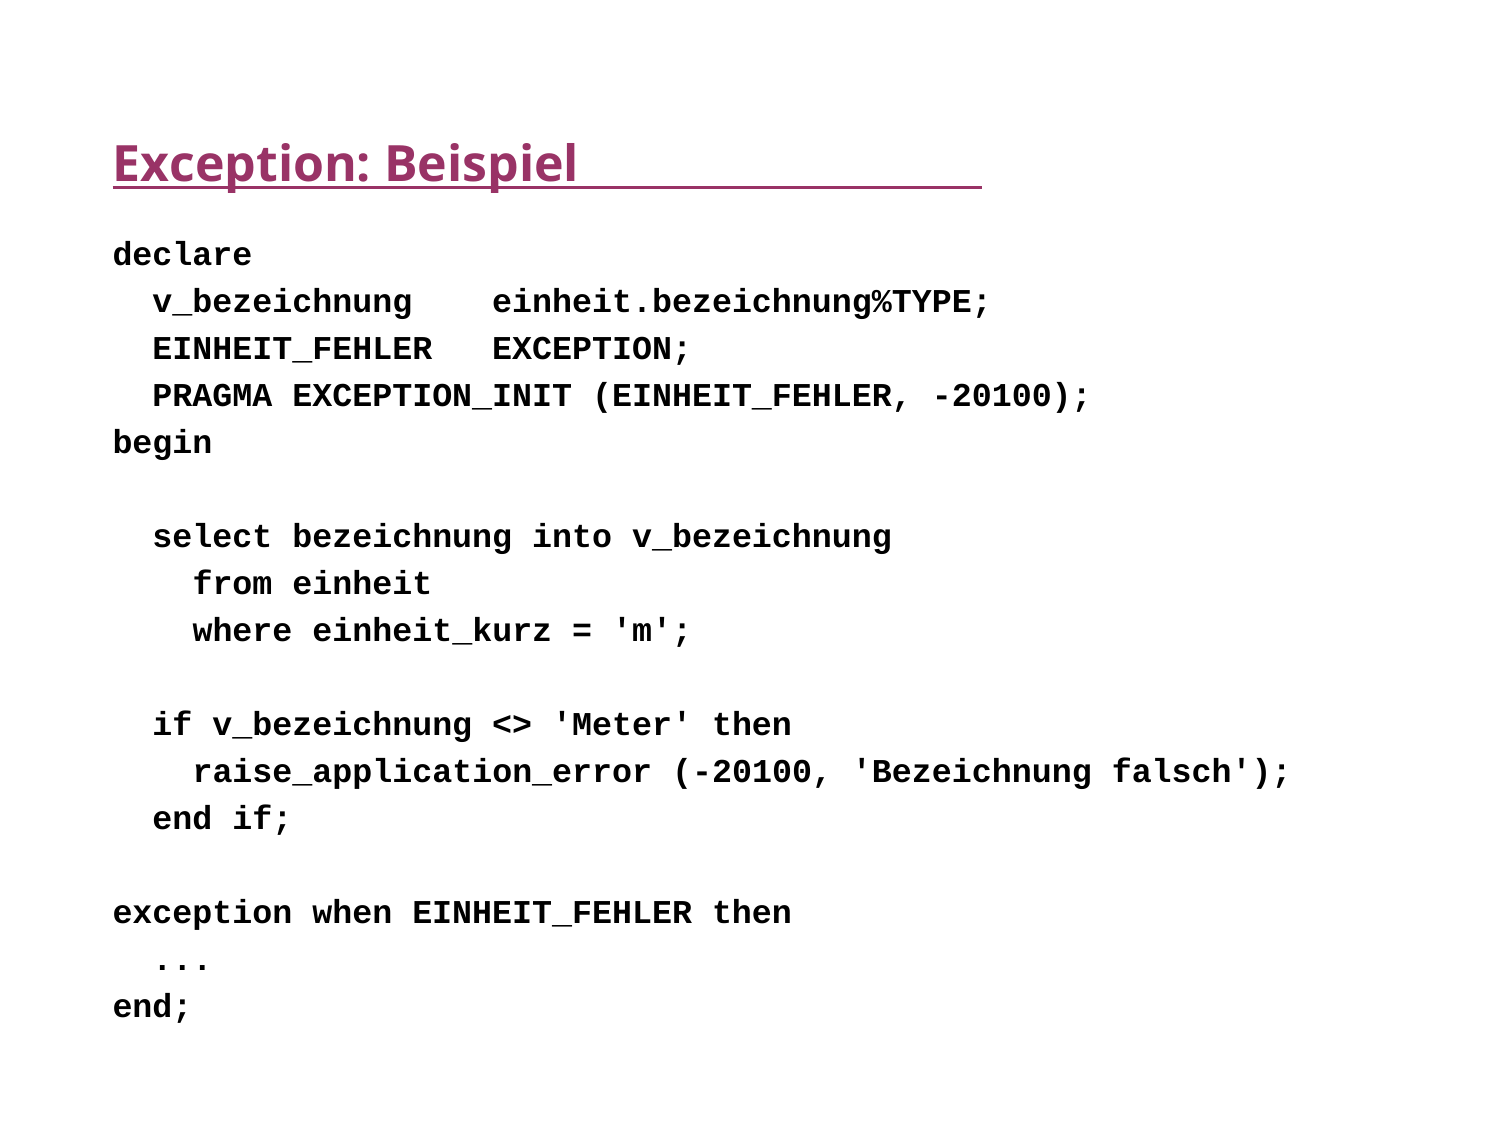

# Exception: Beispiel
declare
 v_bezeichnung einheit.bezeichnung%TYPE;
 EINHEIT_FEHLER EXCEPTION;
 PRAGMA EXCEPTION_INIT (EINHEIT_FEHLER, -20100);
begin
 select bezeichnung into v_bezeichnung
 from einheit
 where einheit_kurz = 'm';
 if v_bezeichnung <> 'Meter' then
 raise_application_error (-20100, 'Bezeichnung falsch');
 end if;
exception when EINHEIT_FEHLER then
 ...
end;